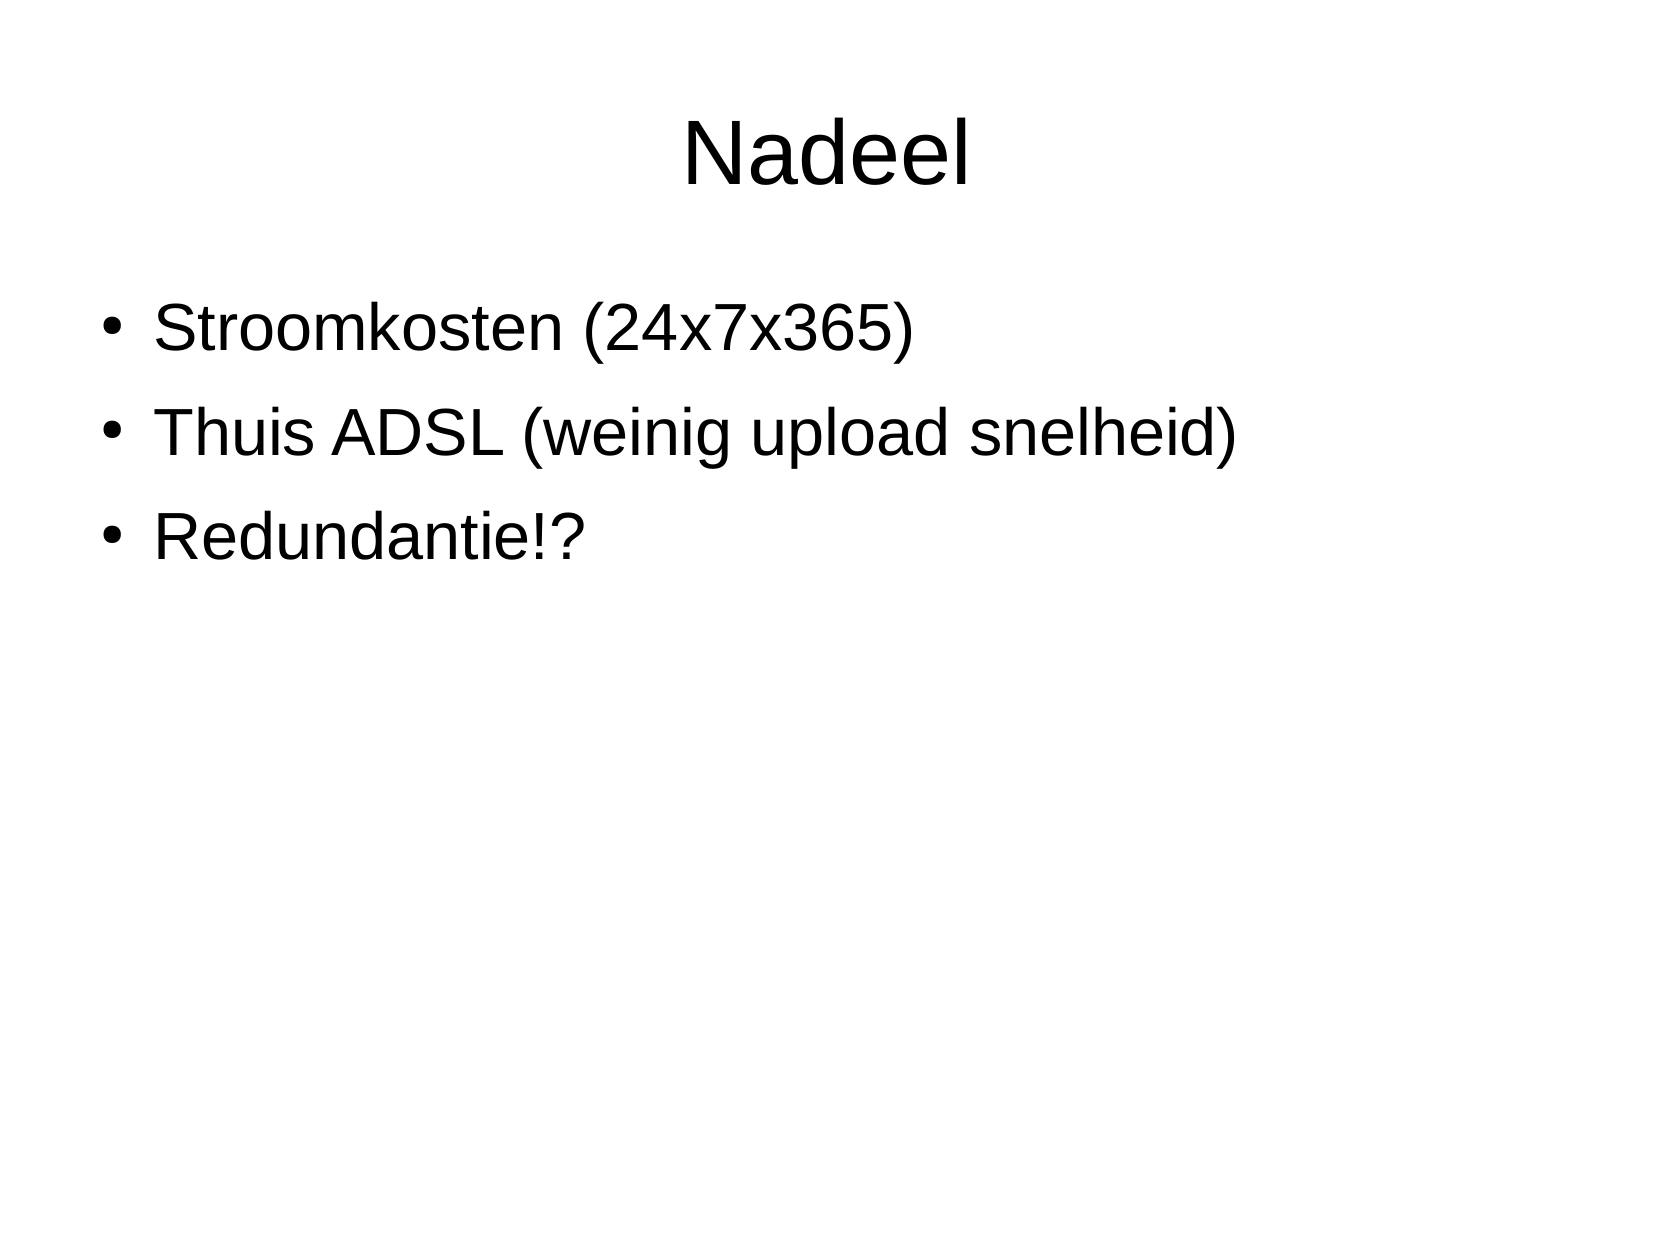

# Nadeel
Stroomkosten (24x7x365)
Thuis ADSL (weinig upload snelheid)
Redundantie!?